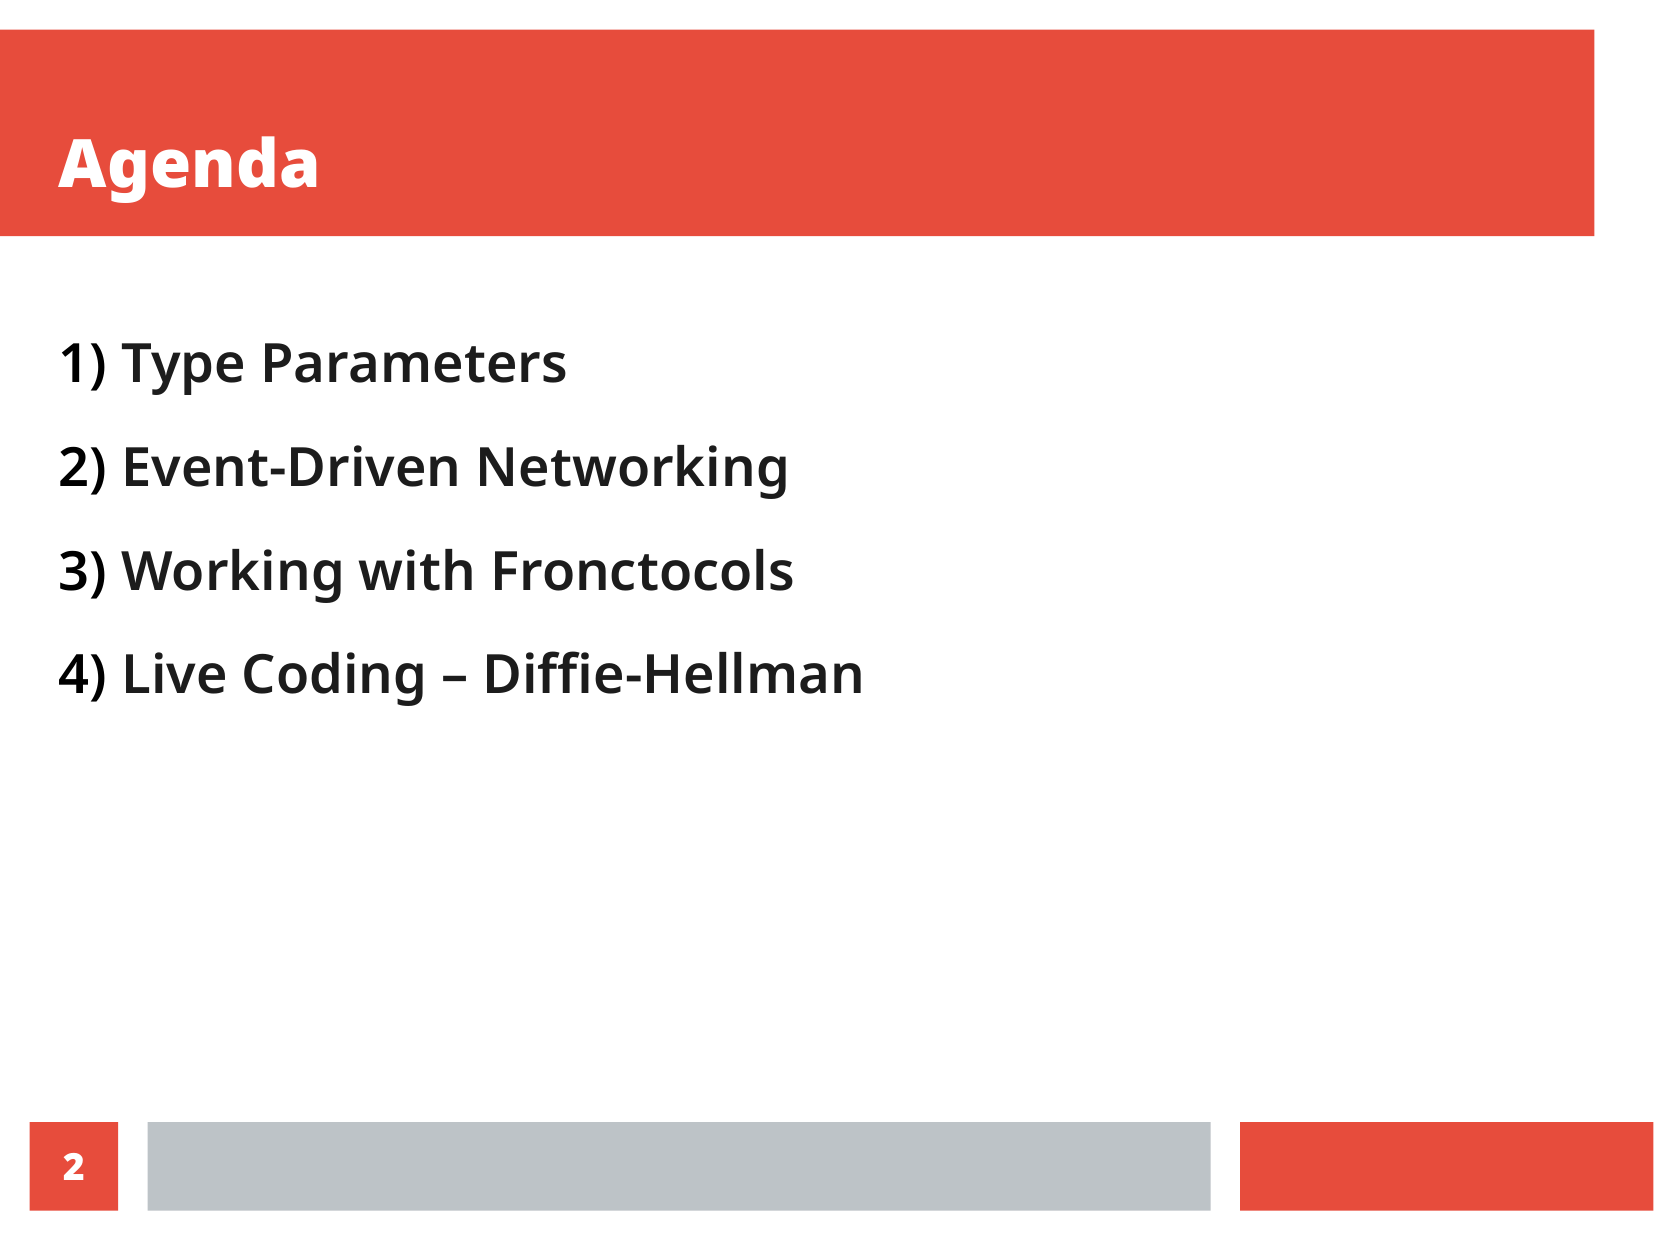

# Agenda
 Type Parameters
 Event-Driven Networking
 Working with Fronctocols
 Live Coding – Diffie-Hellman
2